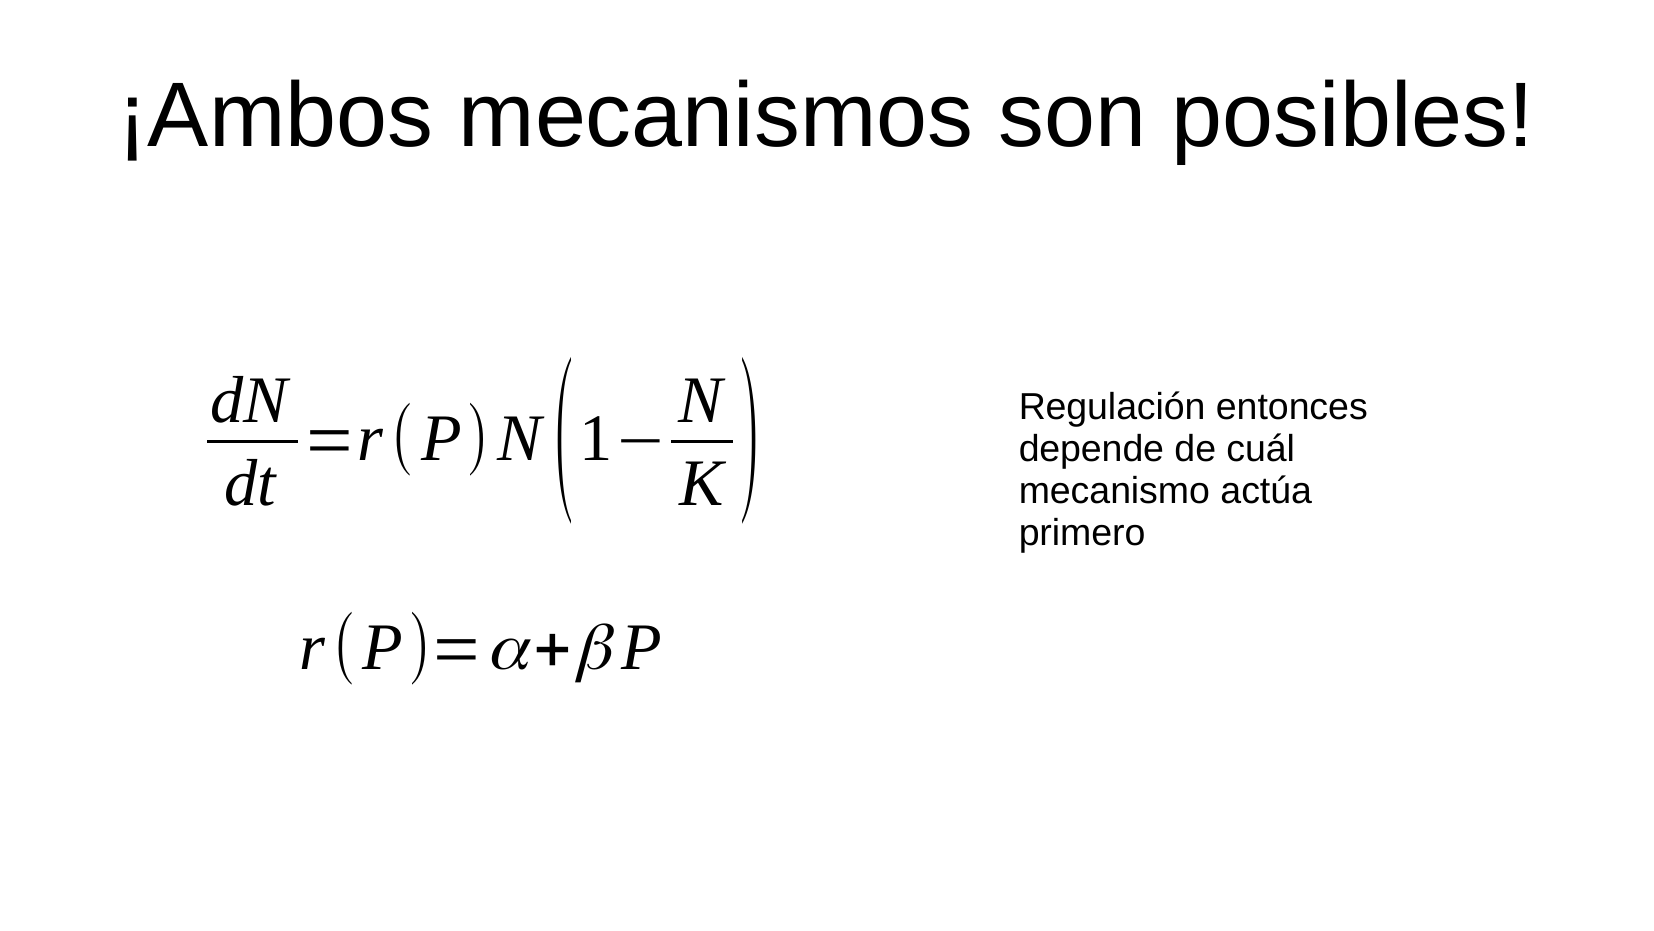

# ¡Ambos mecanismos son posibles!
Regulación entonces depende de cuál mecanismo actúa primero